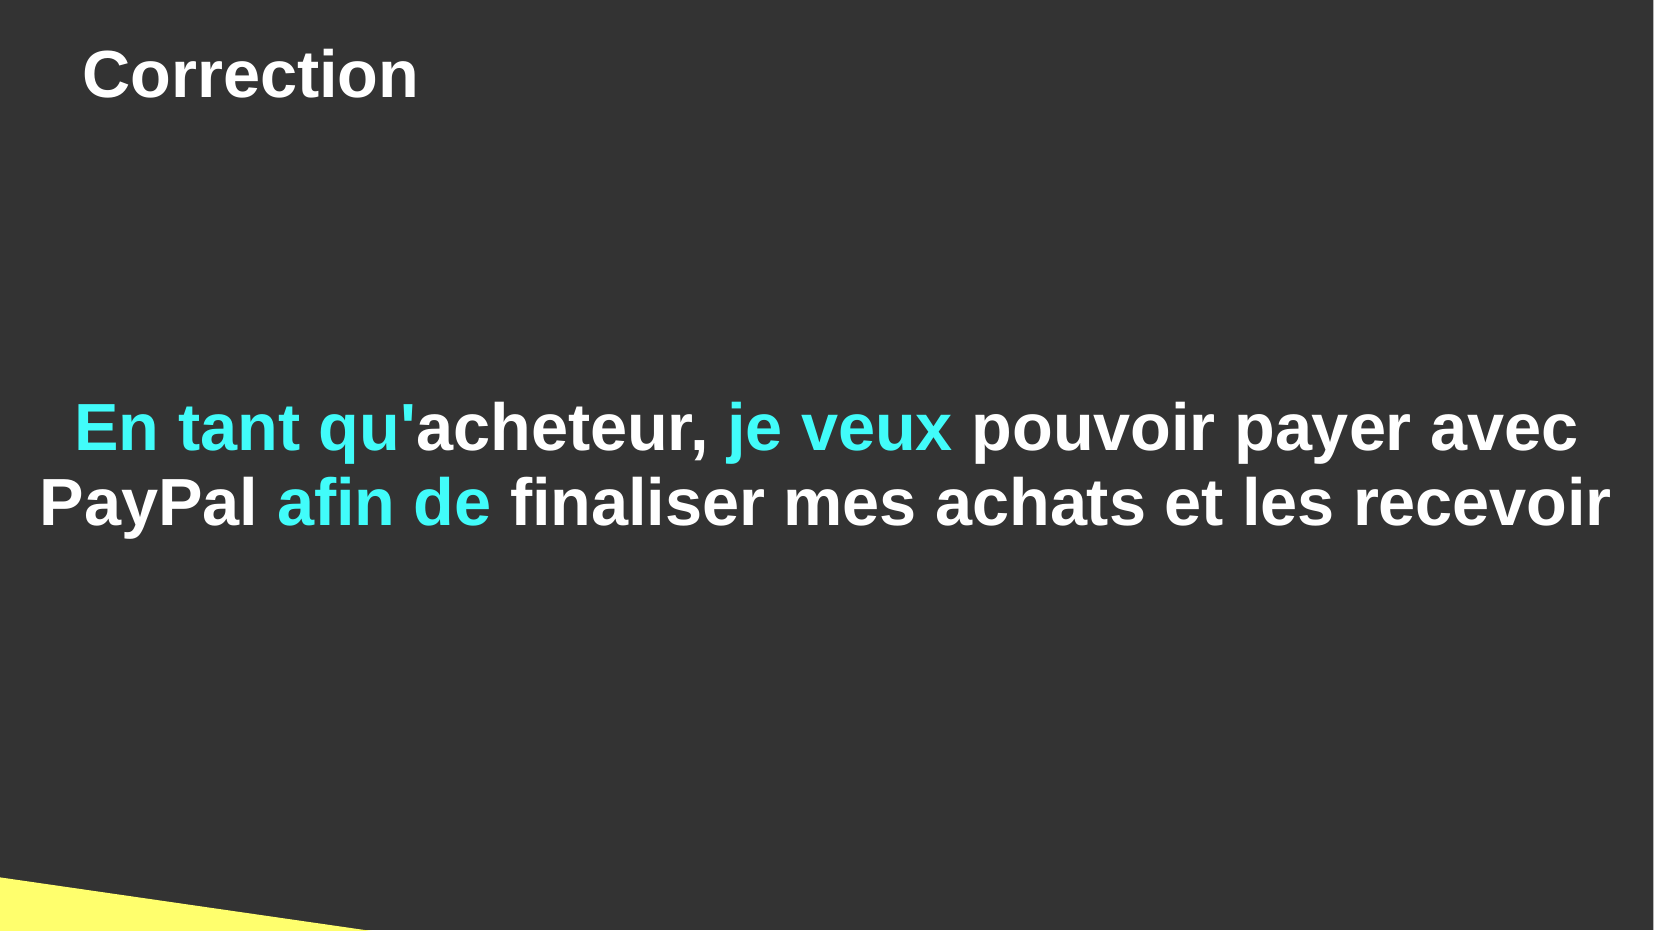

# Correction
En tant qu'acheteur, je veux pouvoir payer avec PayPal afin de finaliser mes achats et les recevoir